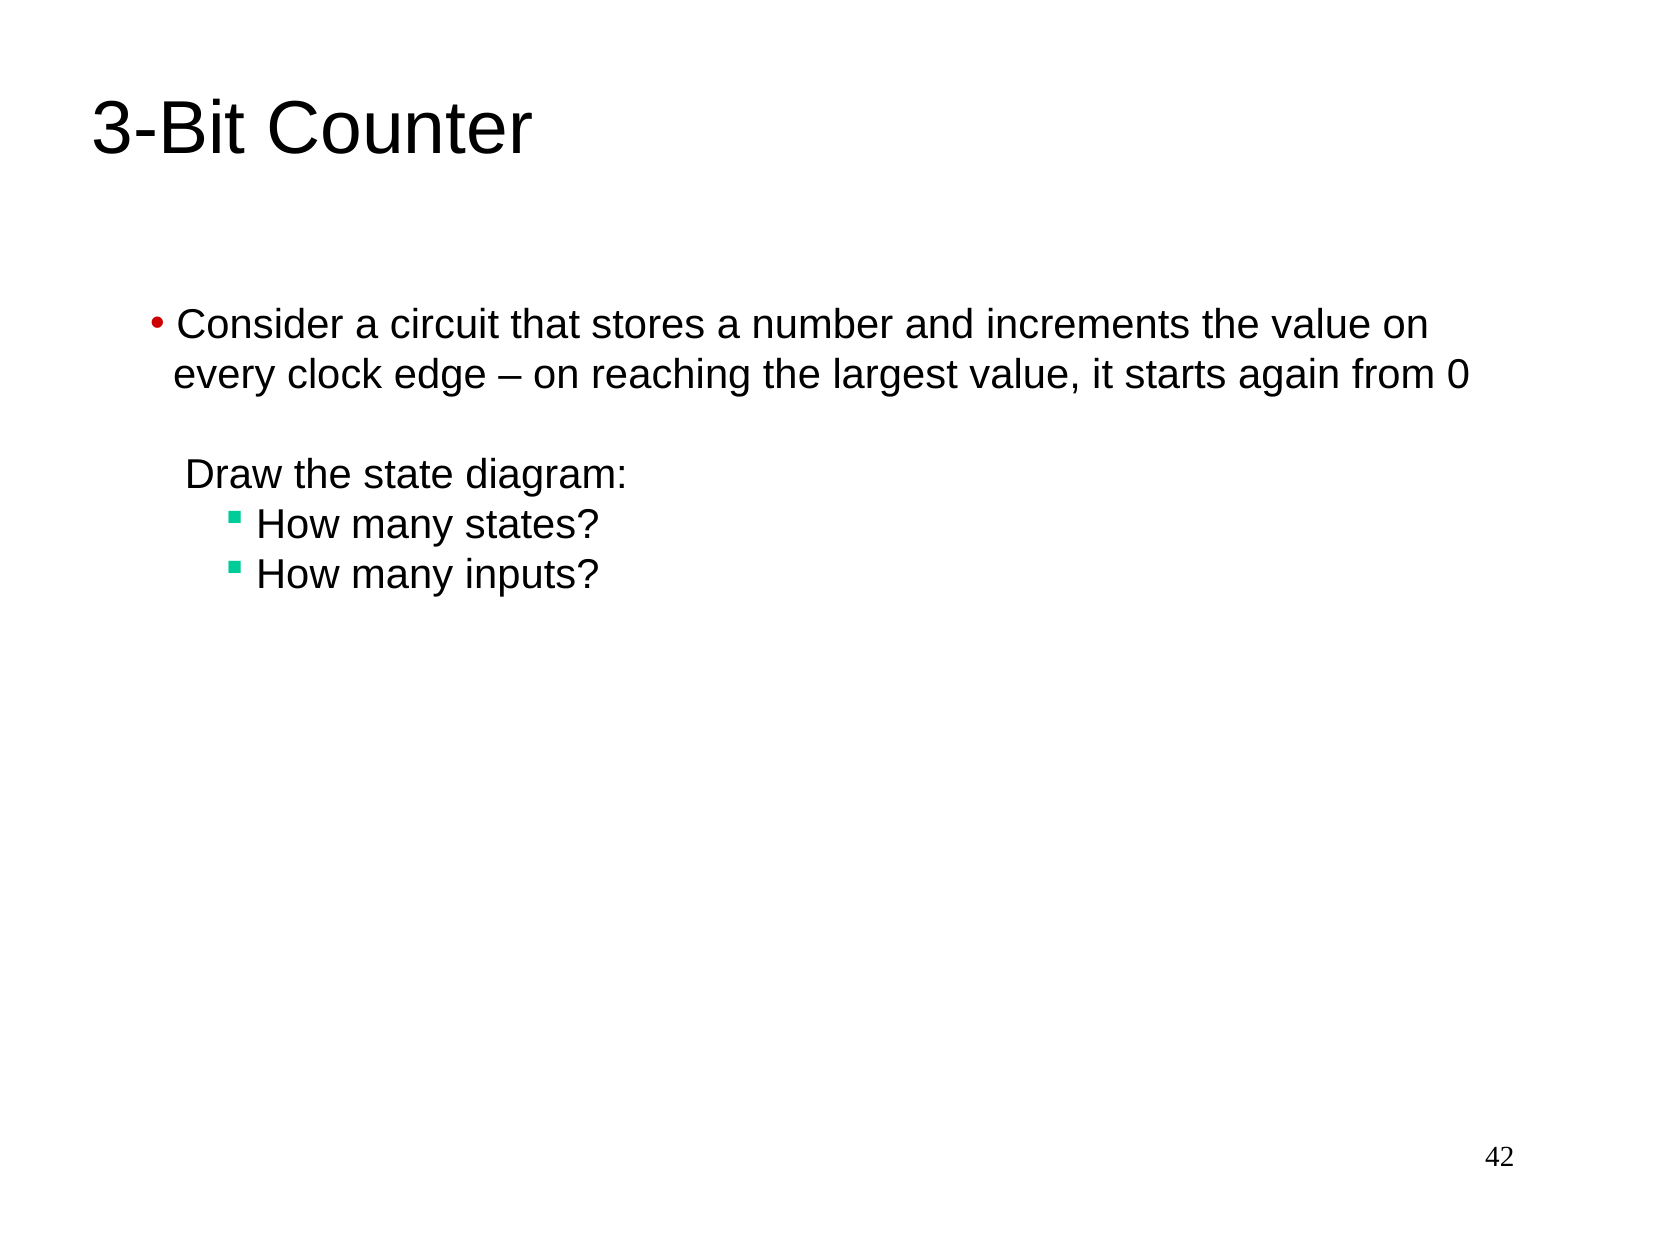

3-Bit Counter
 Consider a circuit that stores a number and increments the value on
 every clock edge – on reaching the largest value, it starts again from 0
 Draw the state diagram:
 How many states?
 How many inputs?